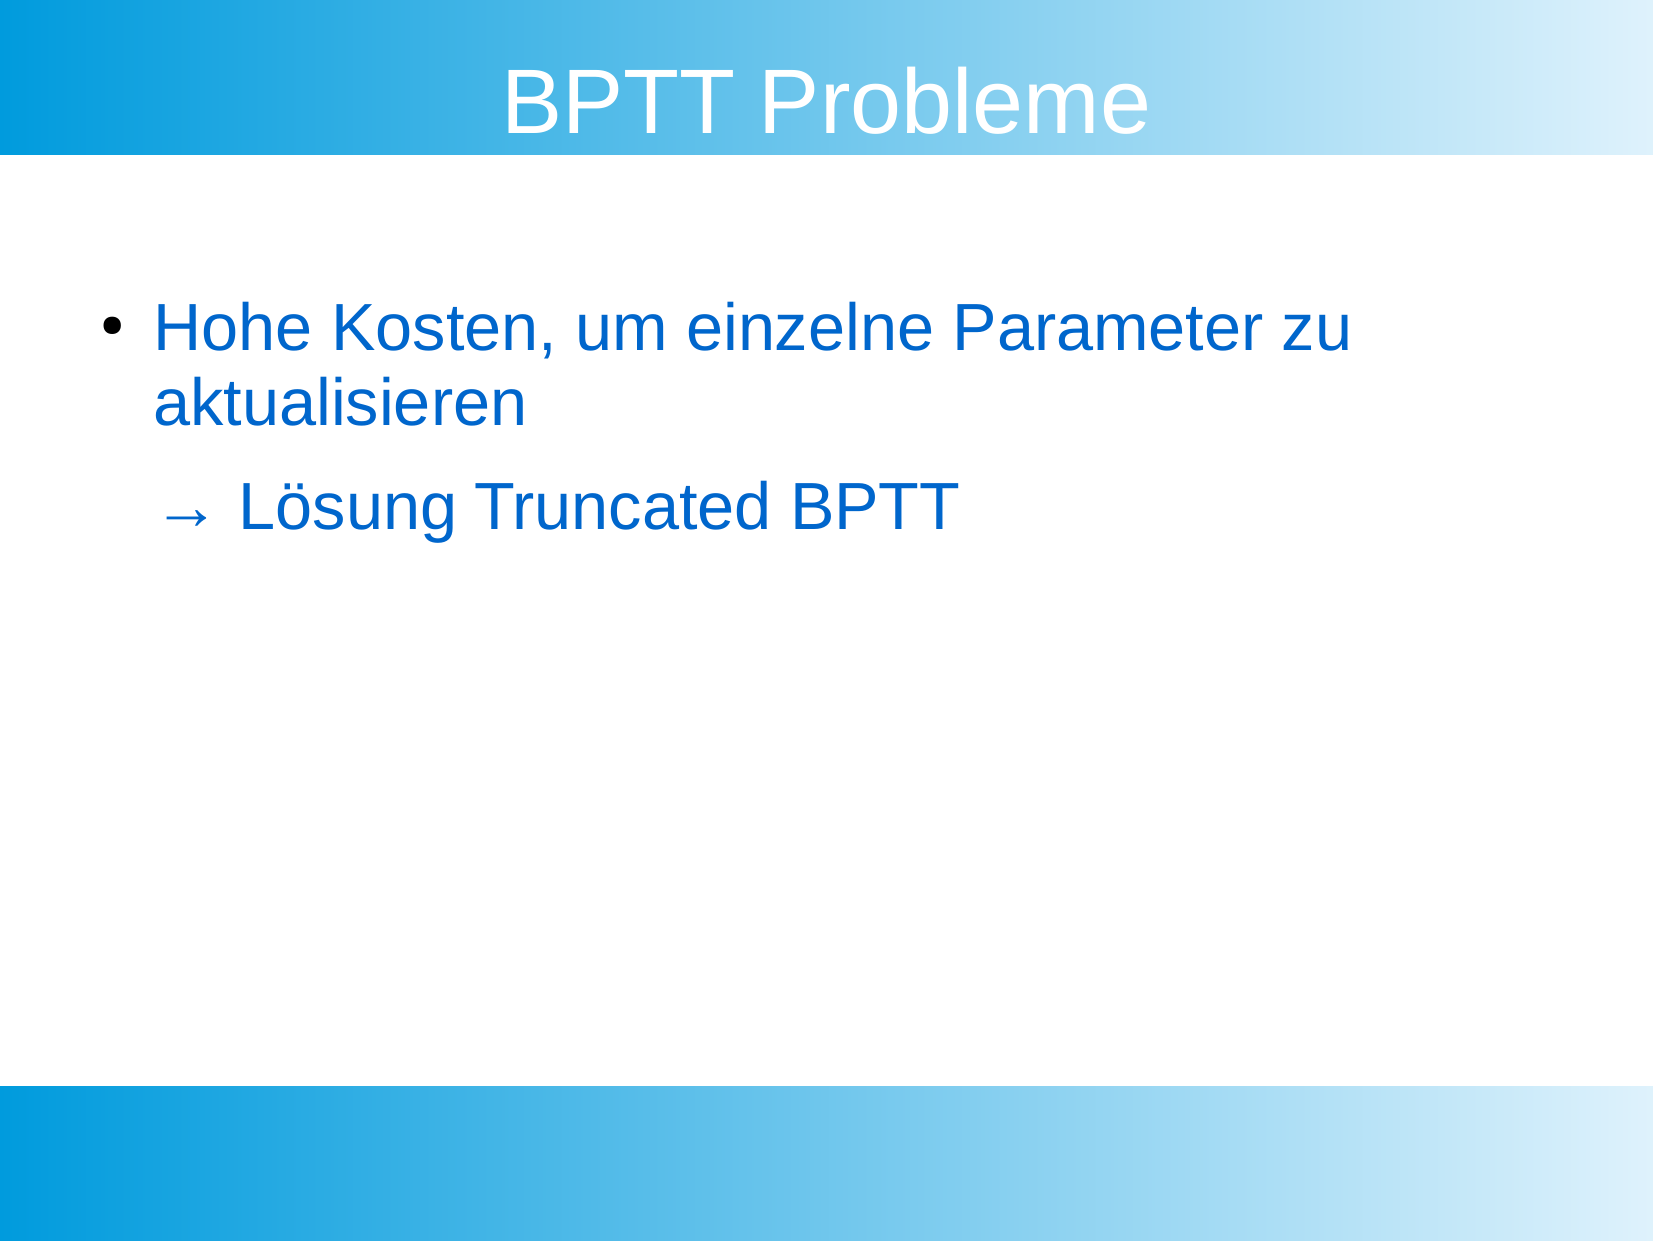

# BPTT Probleme
Hohe Kosten, um einzelne Parameter zu aktualisieren
→ Lösung Truncated BPTT